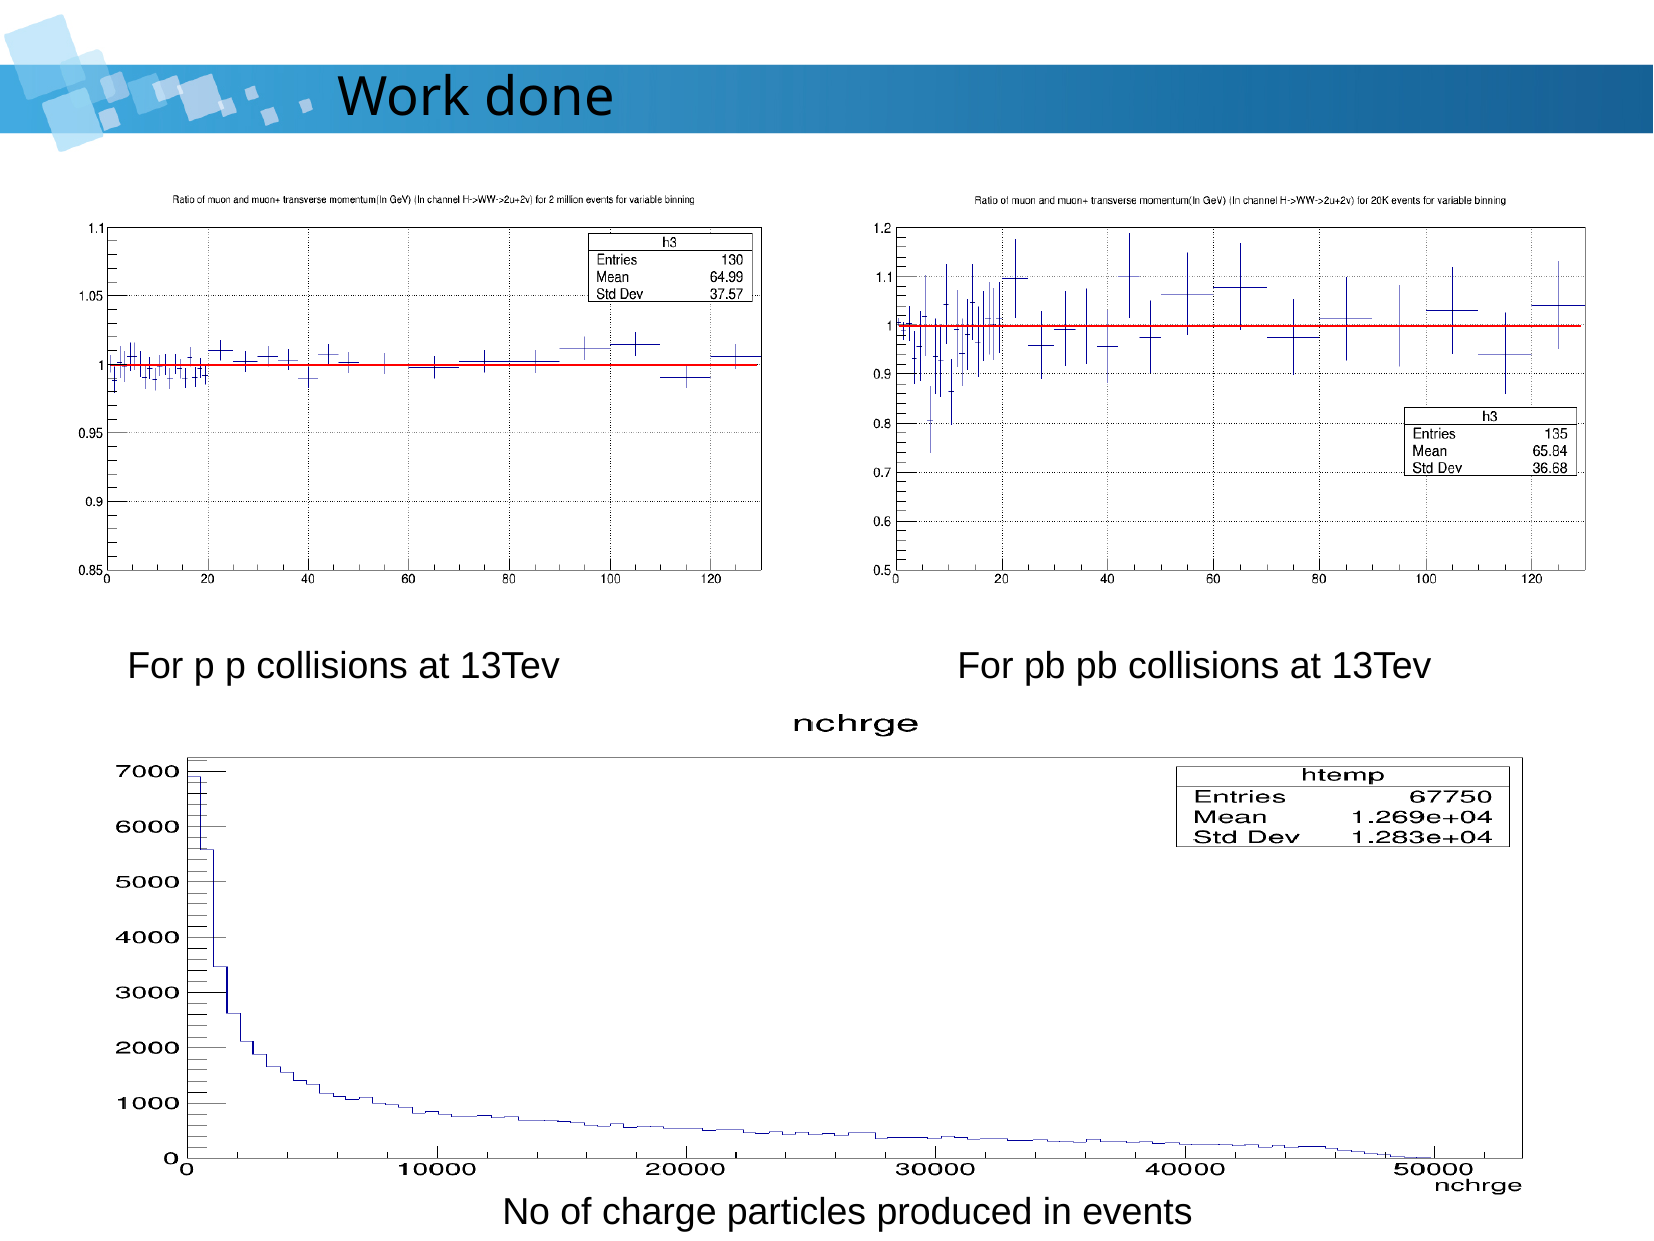

# Work done
For p p collisions at 13Tev For pb pb collisions at 13Tev
No of charge particles produced in events